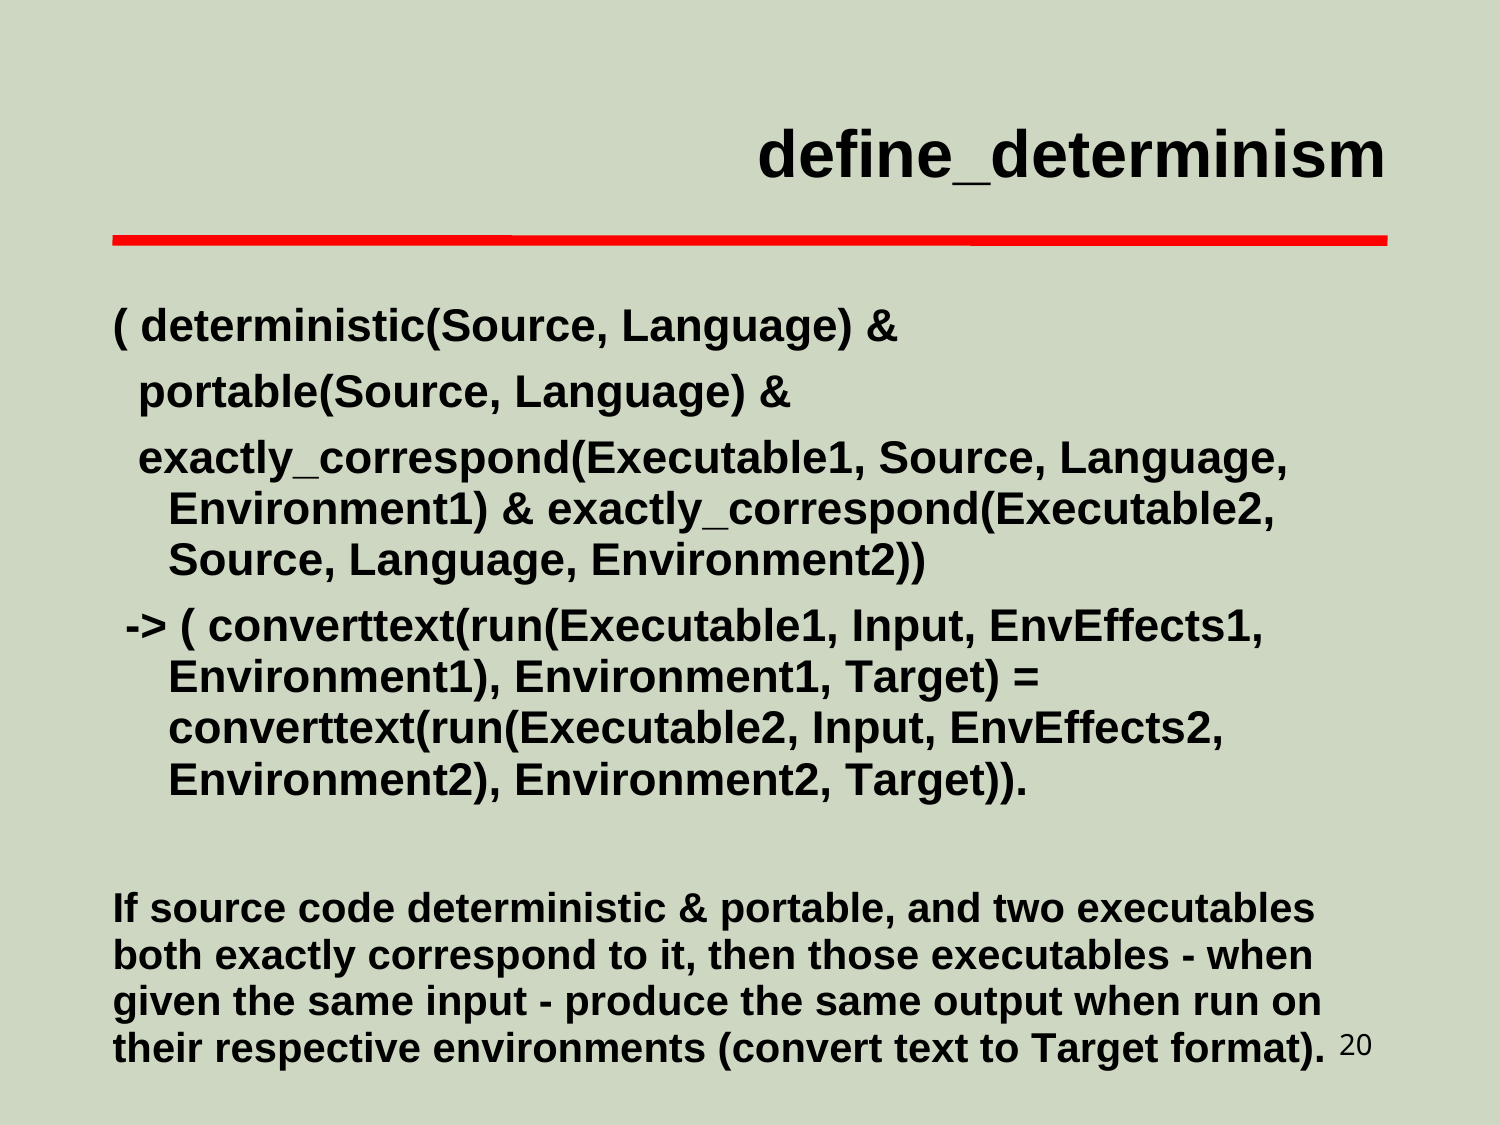

# define_determinism
( deterministic(Source, Language) &
 portable(Source, Language) &
 exactly_correspond(Executable1, Source, Language, Environment1) & exactly_correspond(Executable2, Source, Language, Environment2))
 -> ( converttext(run(Executable1, Input, EnvEffects1, Environment1), Environment1, Target) = converttext(run(Executable2, Input, EnvEffects2, Environment2), Environment2, Target)).
If source code deterministic & portable, and two executables both exactly correspond to it, then those executables - when given the same input - produce the same output when run on their respective environments (convert text to Target format).